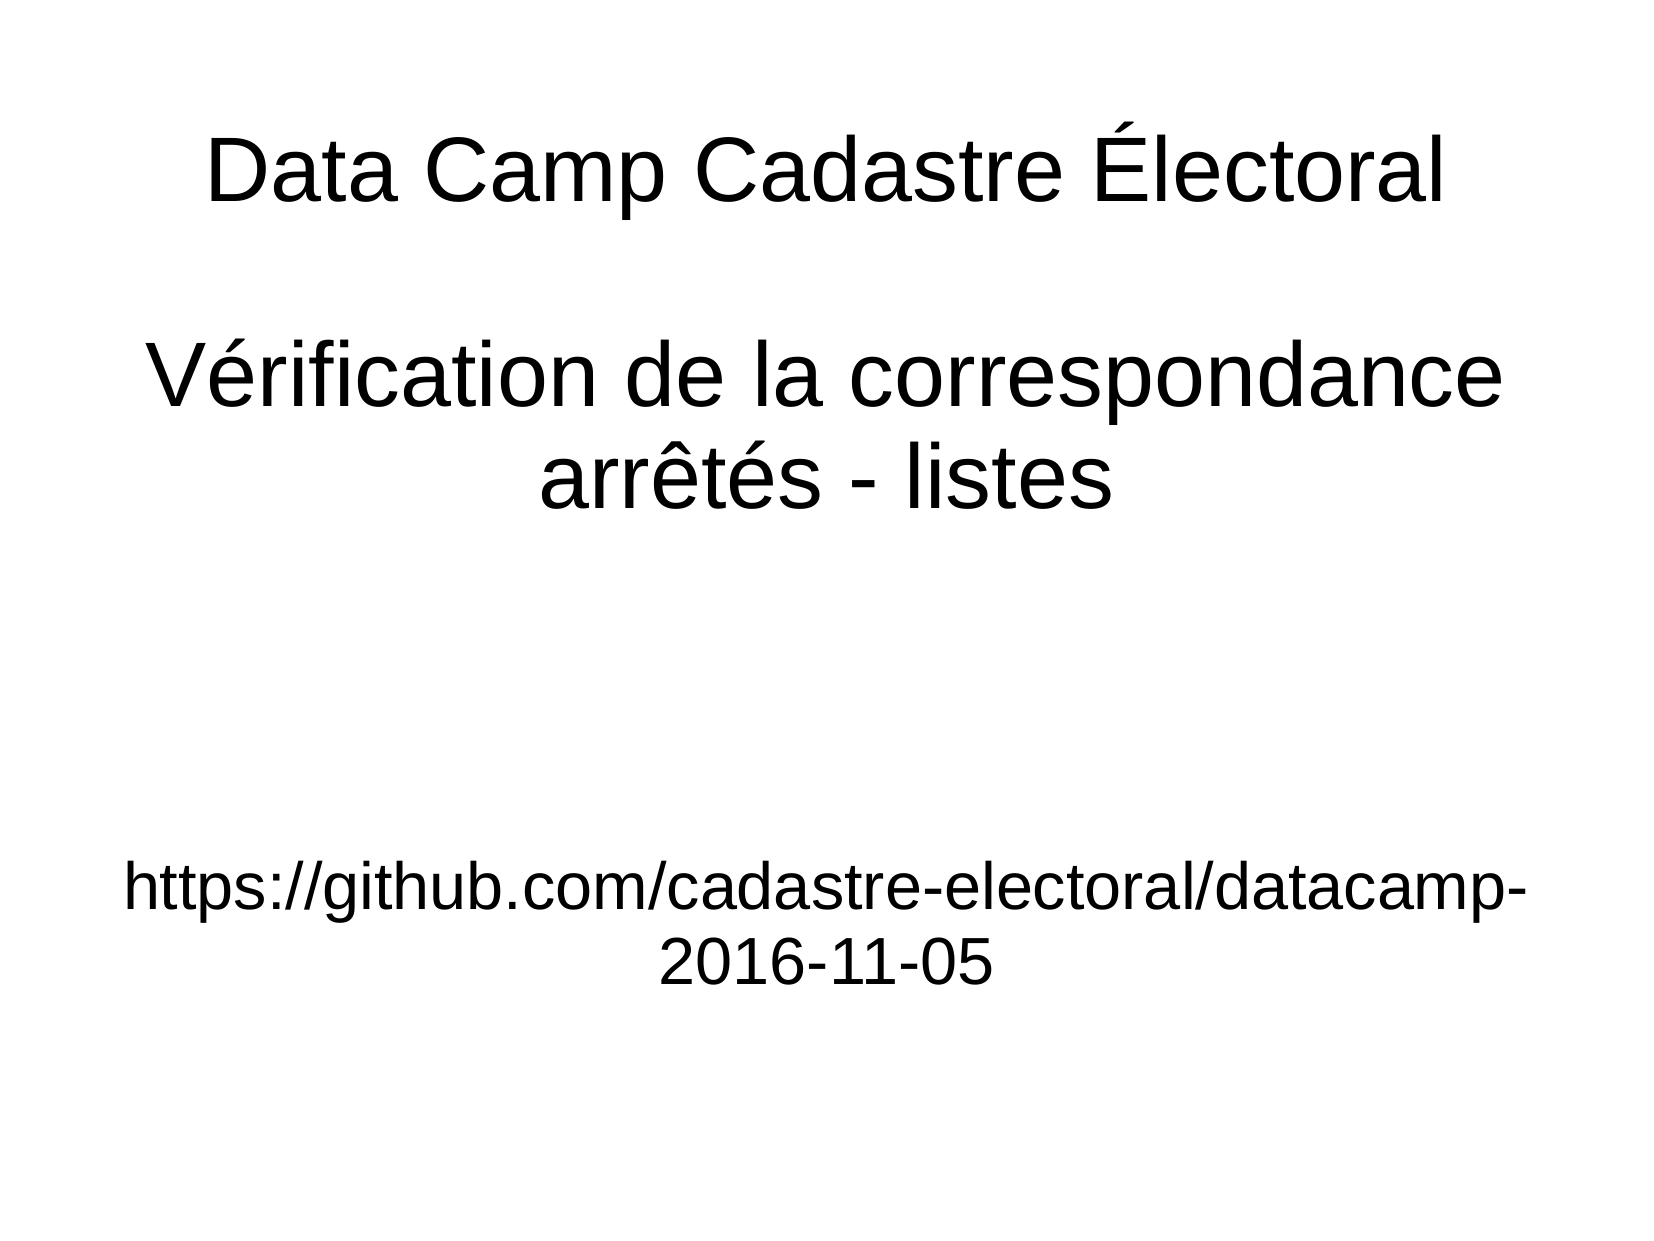

# Data Camp Cadastre Électoral Vérification de la correspondance arrêtés - listes
https://github.com/cadastre-electoral/datacamp-2016-11-05